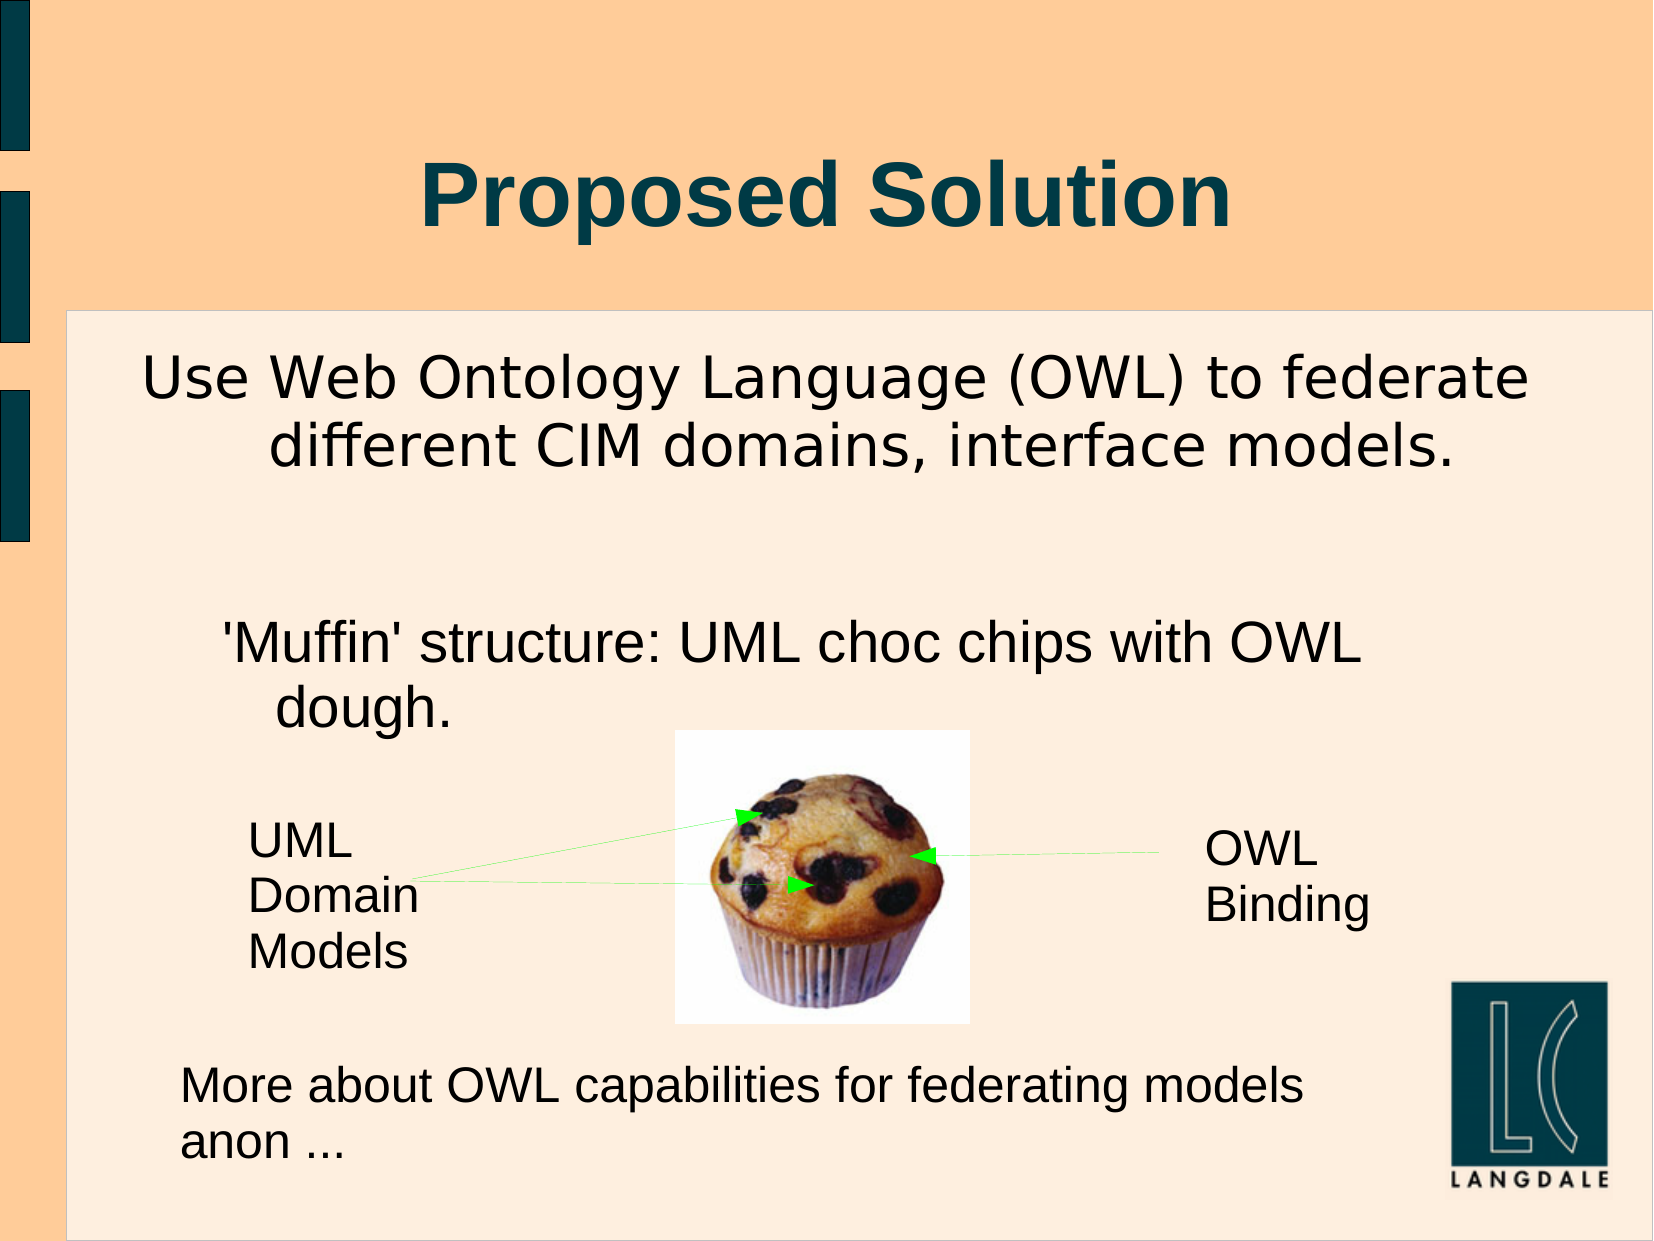

# Proposed Solution
Use Web Ontology Language (OWL) to federate different CIM domains, interface models.
'Muffin' structure: UML choc chips with OWL dough.
UML Domain Models
OWL
Binding
More about OWL capabilities for federating models anon ...